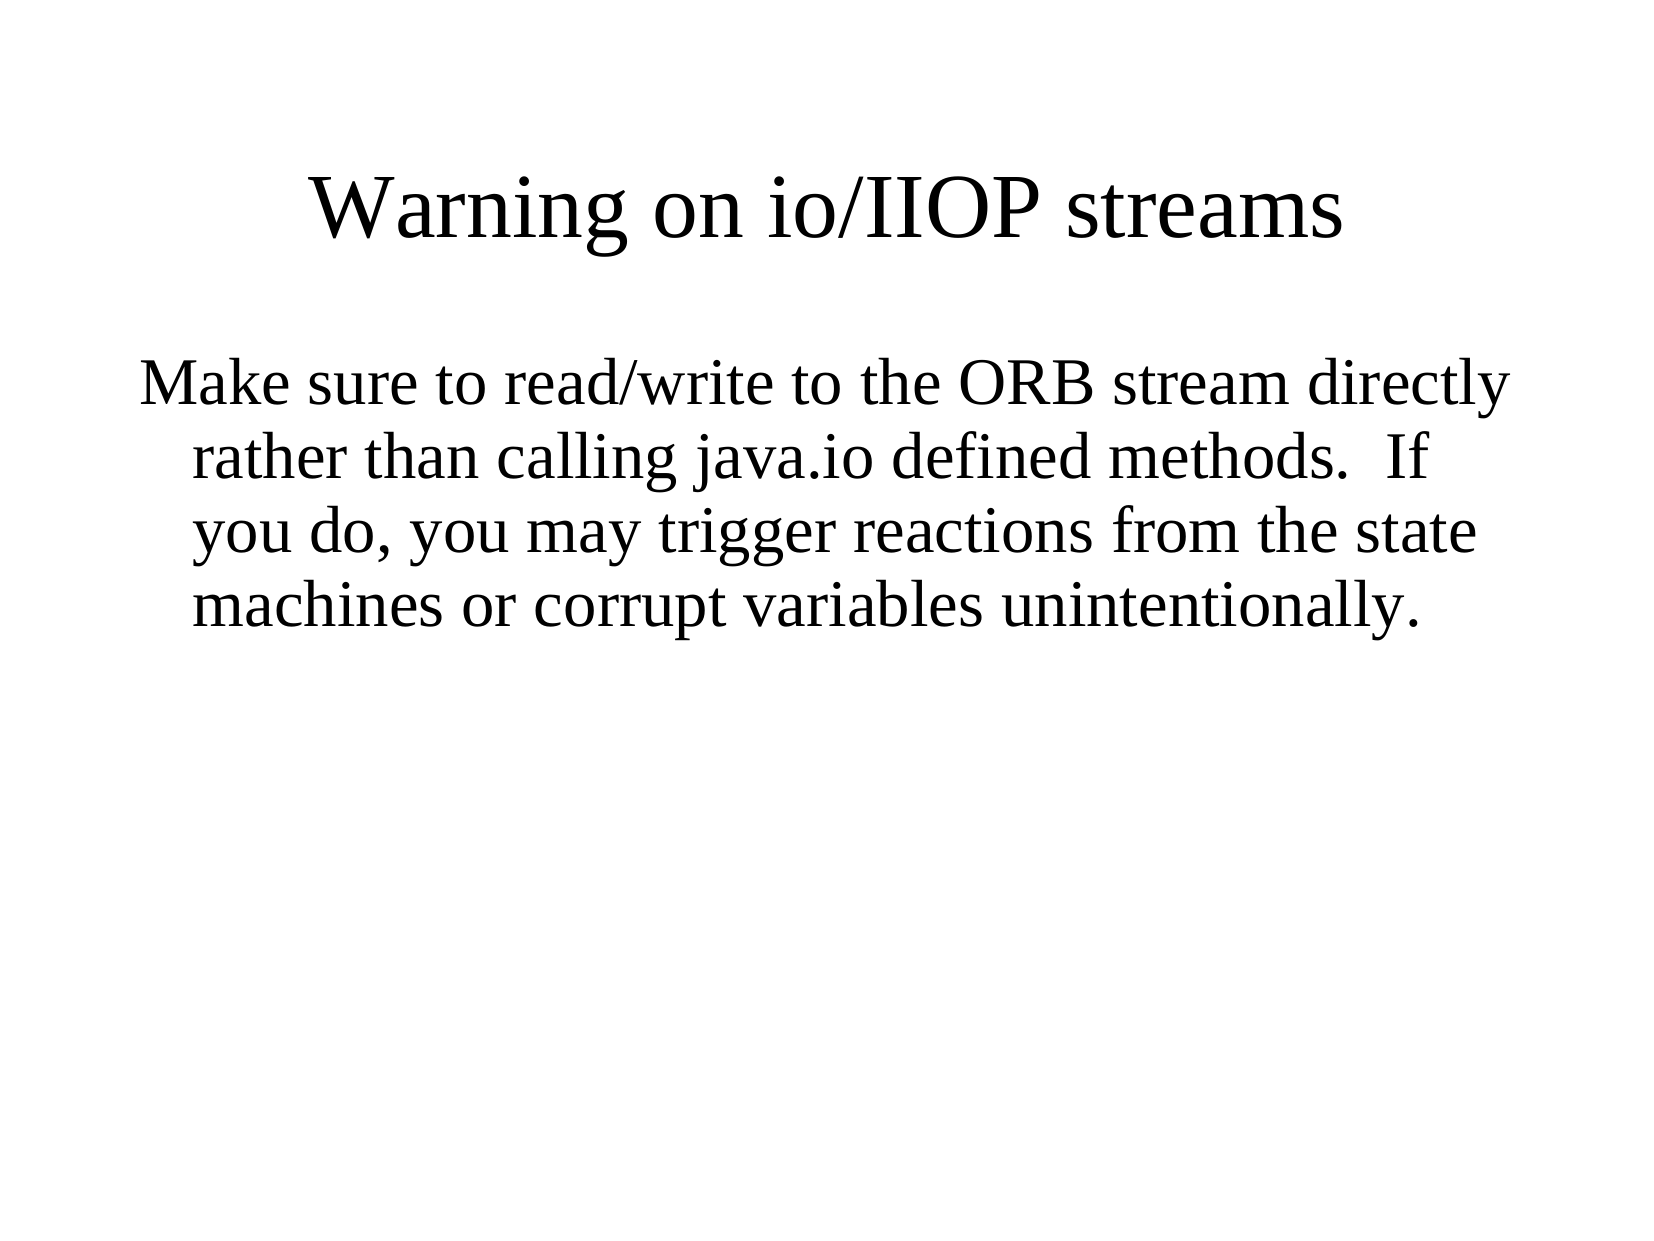

# Warning on io/IIOP streams
Make sure to read/write to the ORB stream directly rather than calling java.io defined methods. If you do, you may trigger reactions from the state machines or corrupt variables unintentionally.